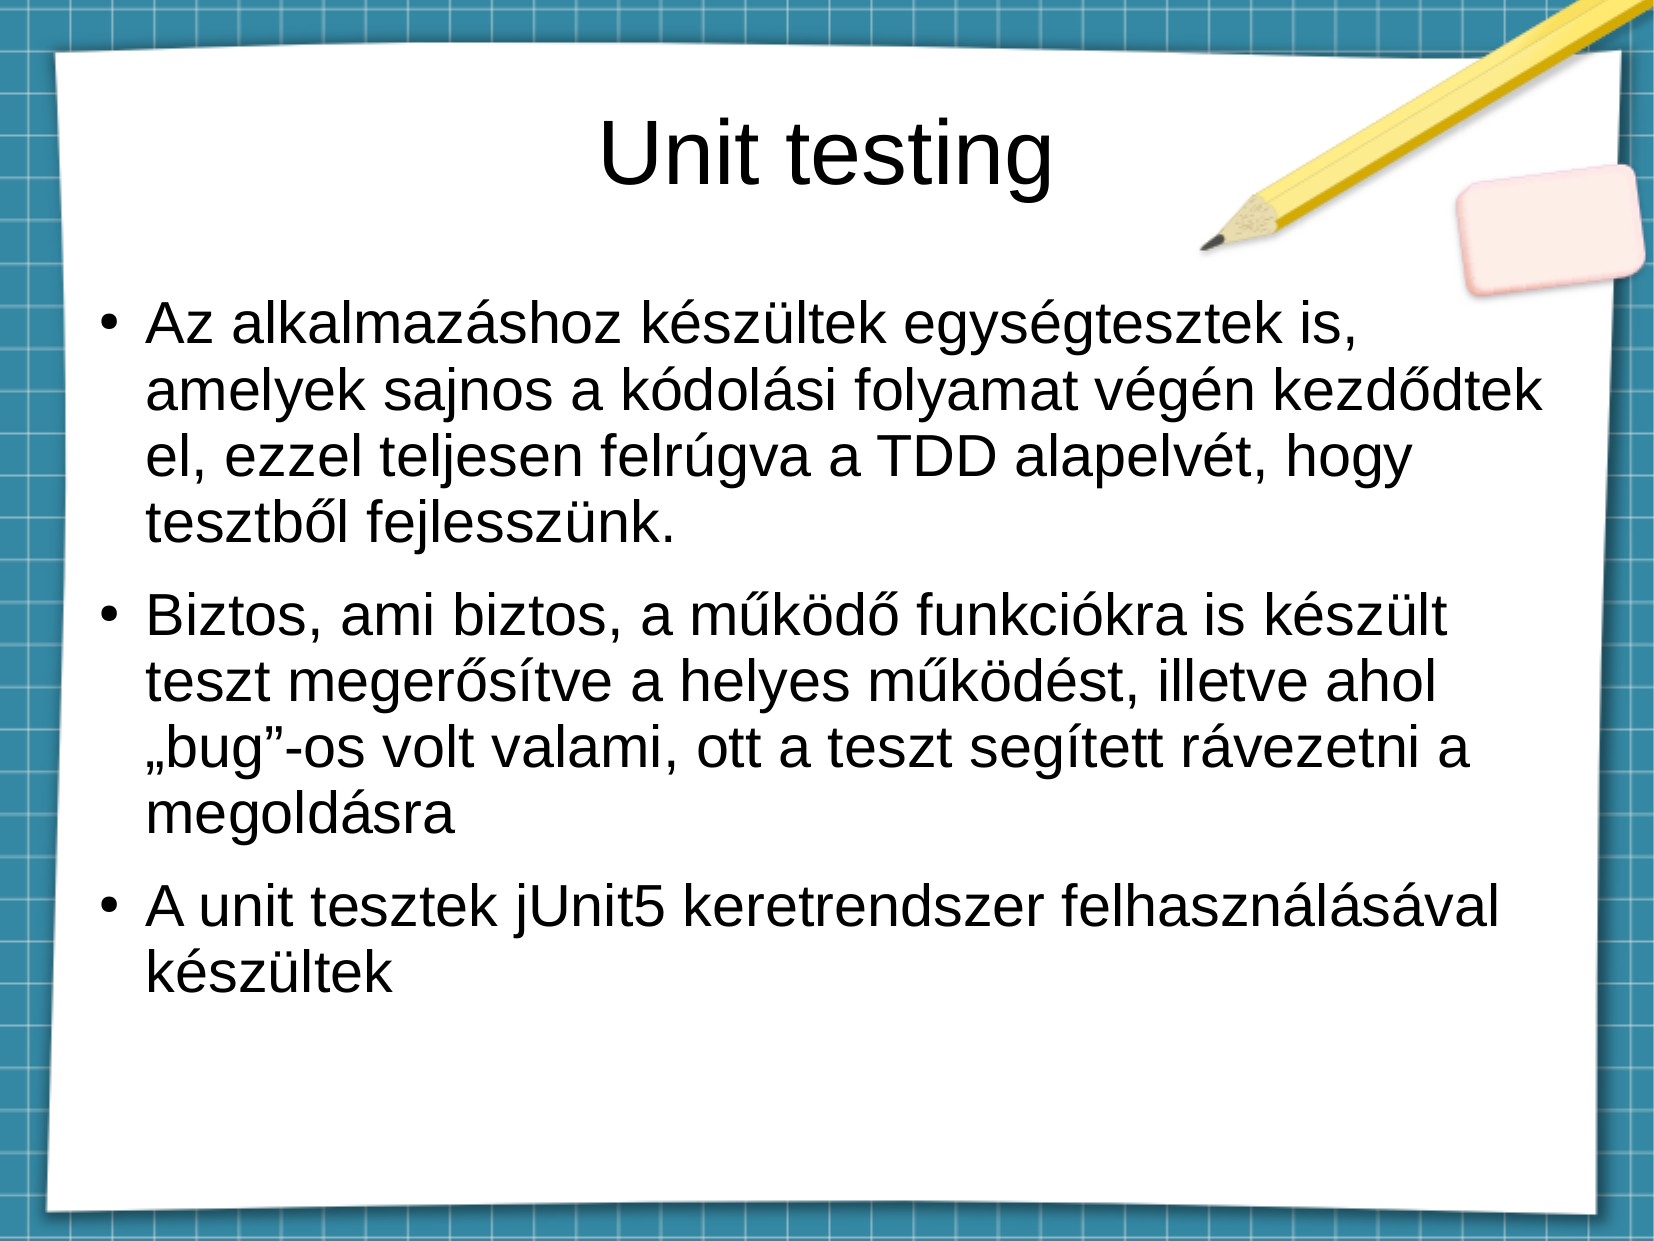

# Unit testing
Az alkalmazáshoz készültek egységtesztek is, amelyek sajnos a kódolási folyamat végén kezdődtek el, ezzel teljesen felrúgva a TDD alapelvét, hogy tesztből fejlesszünk.
Biztos, ami biztos, a működő funkciókra is készült teszt megerősítve a helyes működést, illetve ahol „bug”-os volt valami, ott a teszt segített rávezetni a megoldásra
A unit tesztek jUnit5 keretrendszer felhasználásával készültek